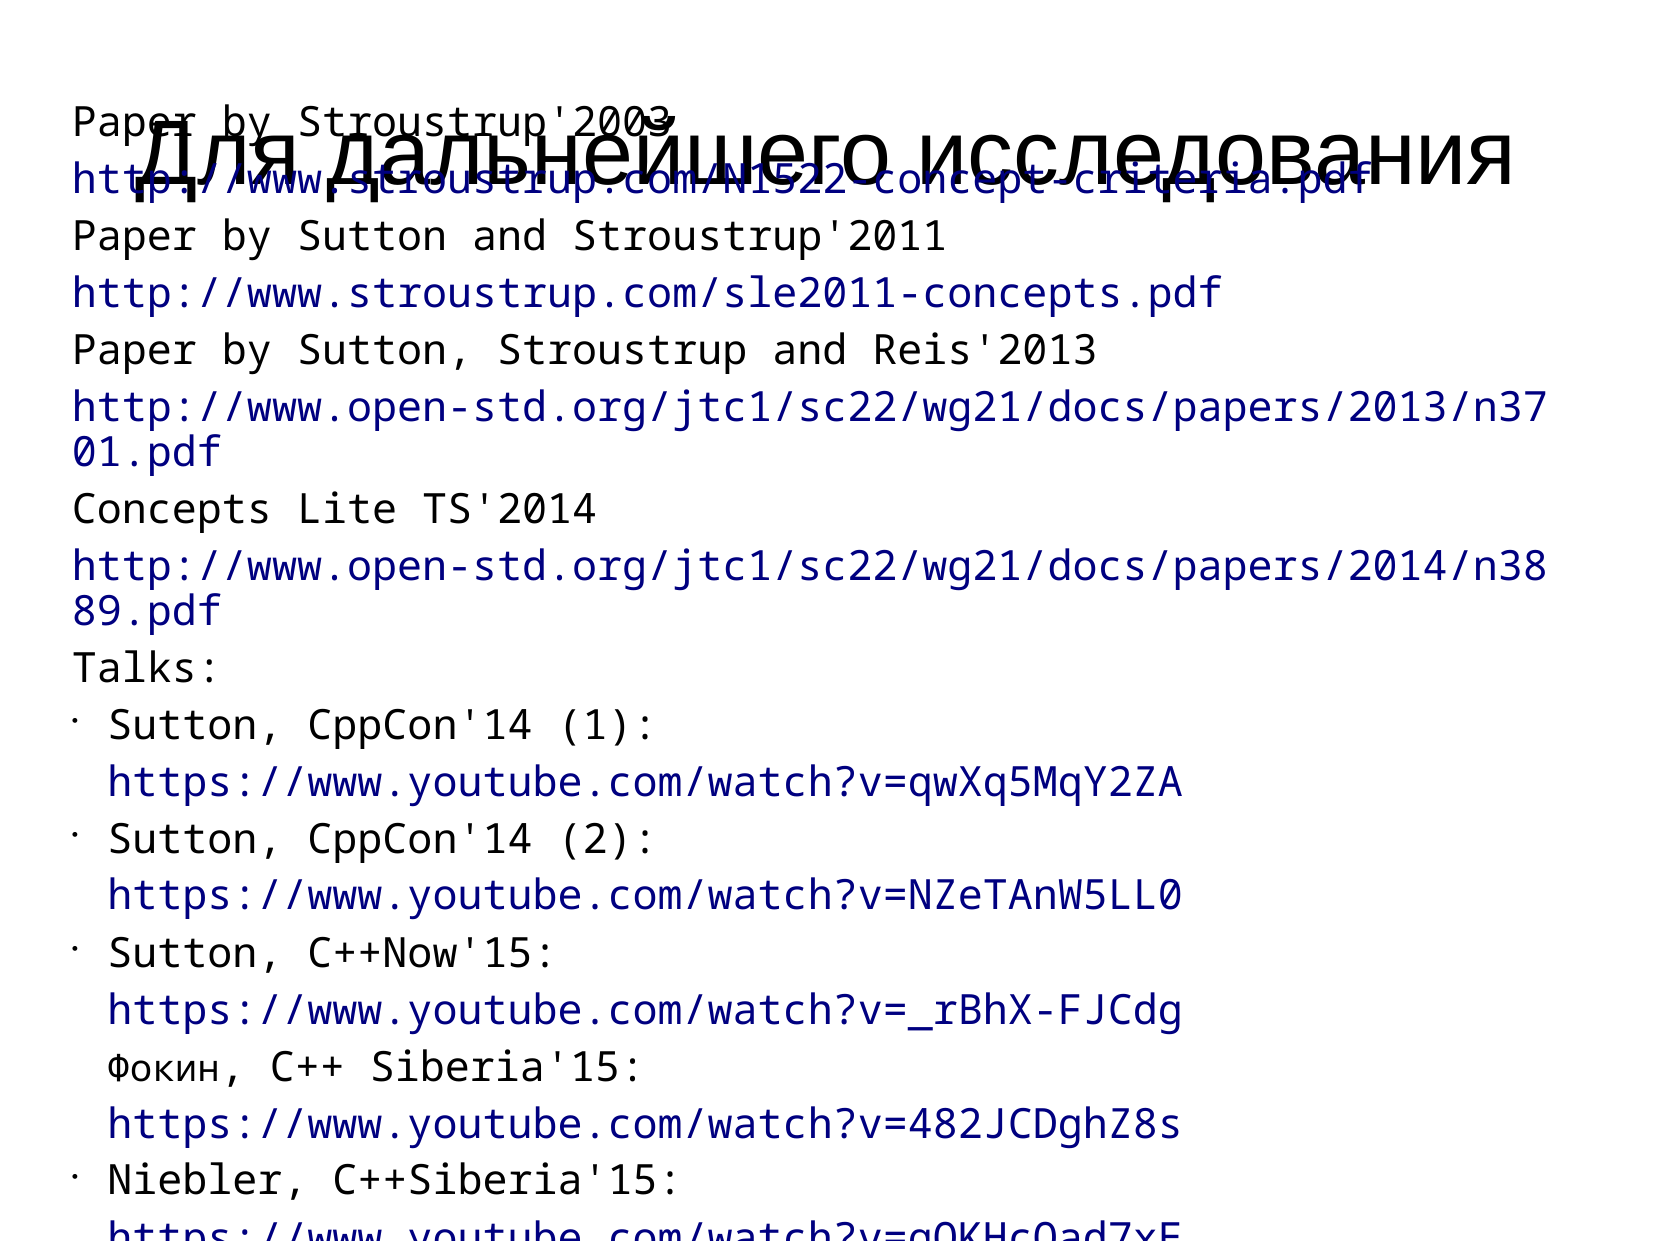

# Для дальнейшего исследования
Paper by Stroustrup'2003
http://www.stroustrup.com/N1522-concept-criteria.pdf
Paper by Sutton and Stroustrup'2011
http://www.stroustrup.com/sle2011-concepts.pdf
Paper by Sutton, Stroustrup and Reis'2013 http://www.open-std.org/jtc1/sc22/wg21/docs/papers/2013/n3701.pdf
Concepts Lite TS'2014
http://www.open-std.org/jtc1/sc22/wg21/docs/papers/2014/n3889.pdf
Talks:
Sutton, CppCon'14 (1): https://www.youtube.com/watch?v=qwXq5MqY2ZA
Sutton, CppCon'14 (2): https://www.youtube.com/watch?v=NZeTAnW5LL0
Sutton, C++Now'15: https://www.youtube.com/watch?v=_rBhX-FJCdg
Фокин, C++ Siberia'15: https://www.youtube.com/watch?v=482JCDghZ8s
Niebler, C++Siberia'15: https://www.youtube.com/watch?v=gOKHcQad7xE
Orr, ACCU'16: https://www.youtube.com/watch?v=S1Z-RbygAlw
Github page:http://cplusplus.github.io/concepts-ts/